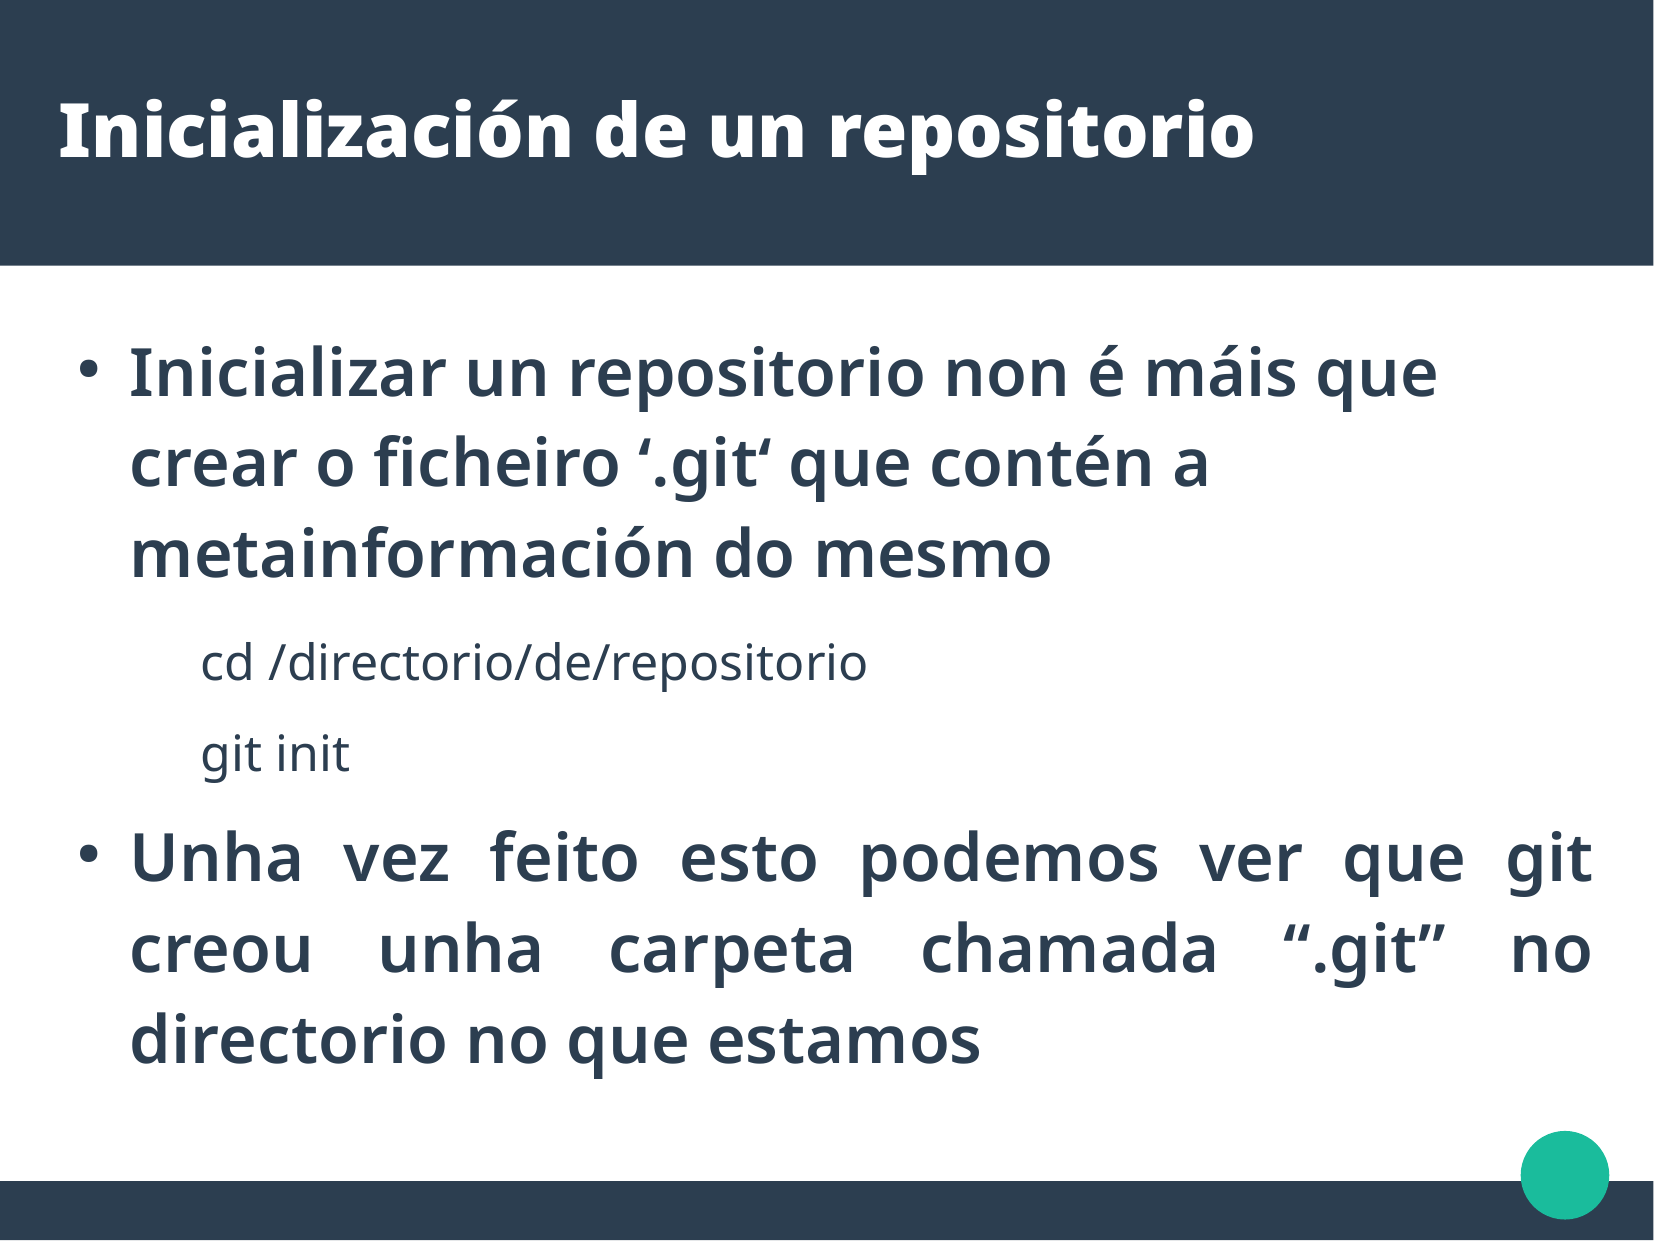

# Inicialización de un repositorio
Inicializar un repositorio non é máis que crear o ficheiro ‘.git‘ que contén a metainformación do mesmo
cd /directorio/de/repositorio
git init
Unha vez feito esto podemos ver que git creou unha carpeta chamada “.git” no directorio no que estamos